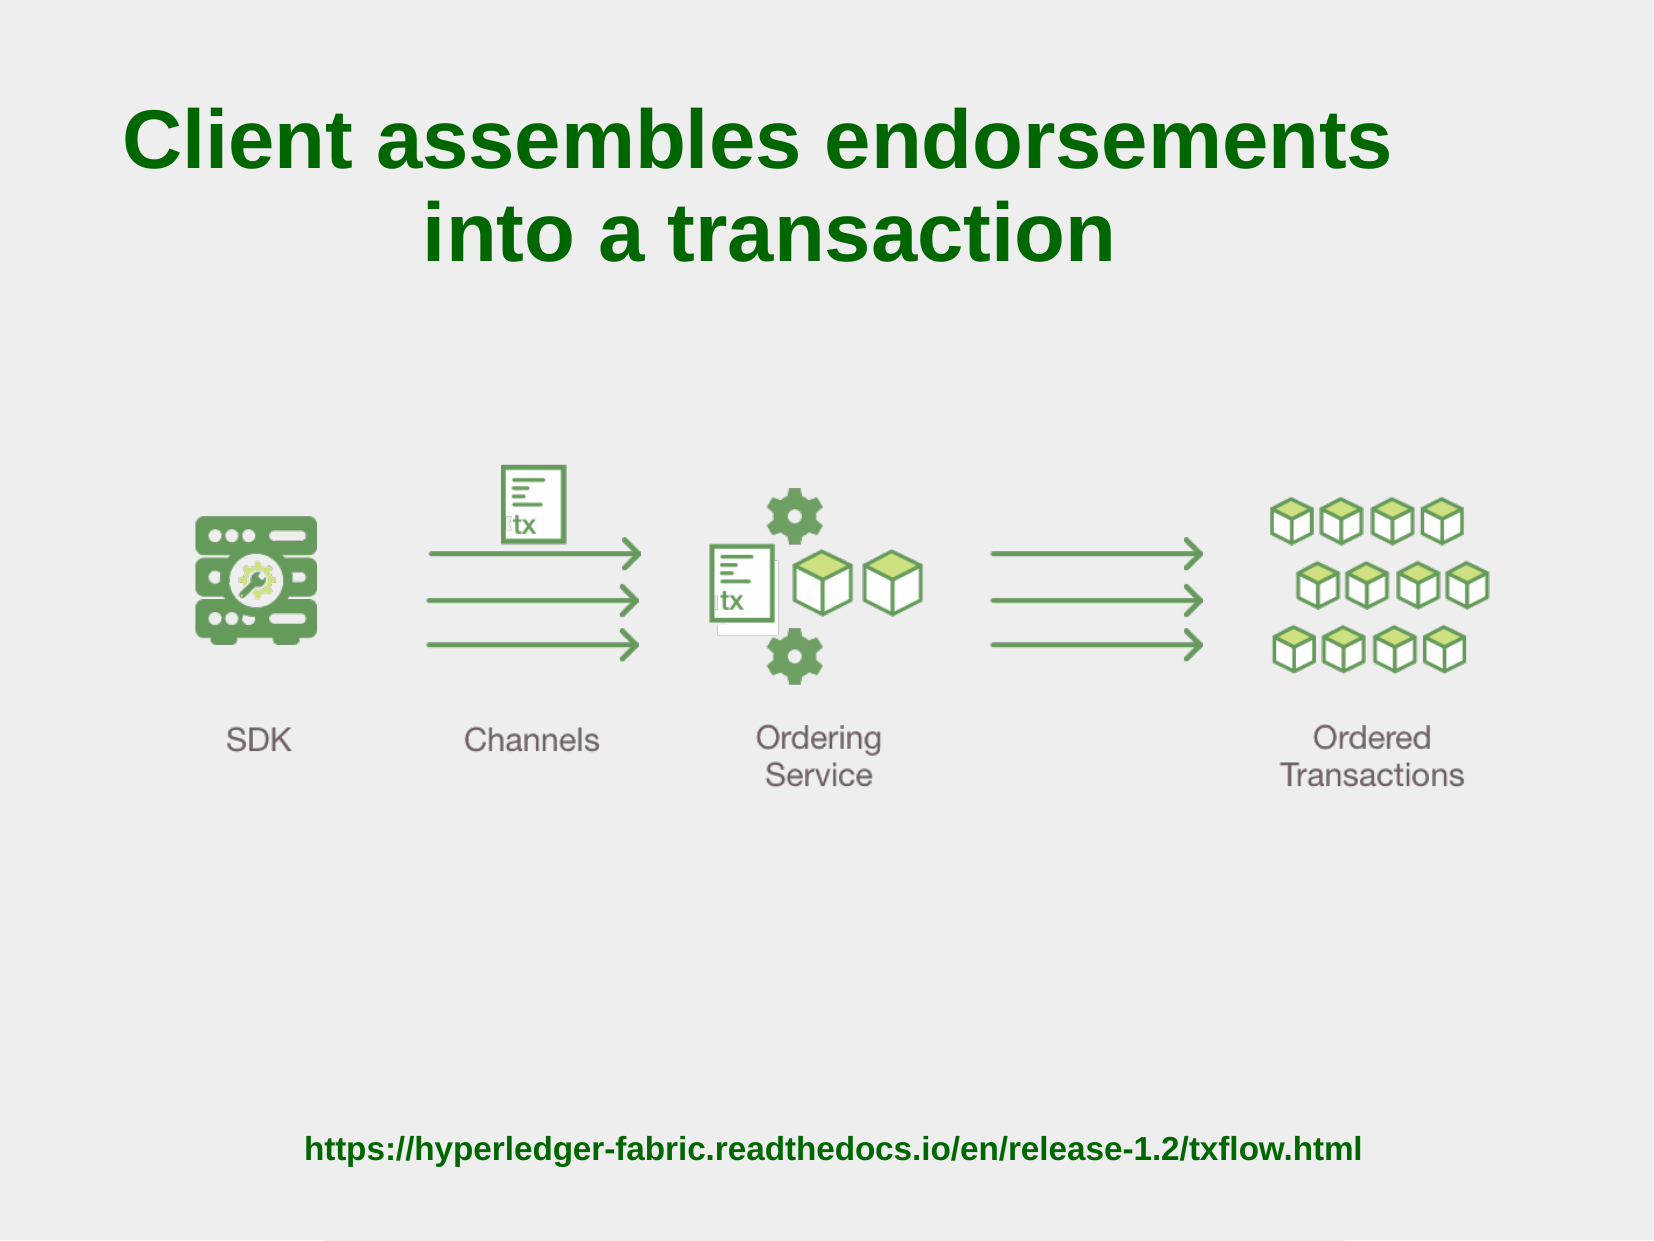

Client assembles endorsements
into a transaction
https://hyperledger-fabric.readthedocs.io/en/release-1.2/txflow.html